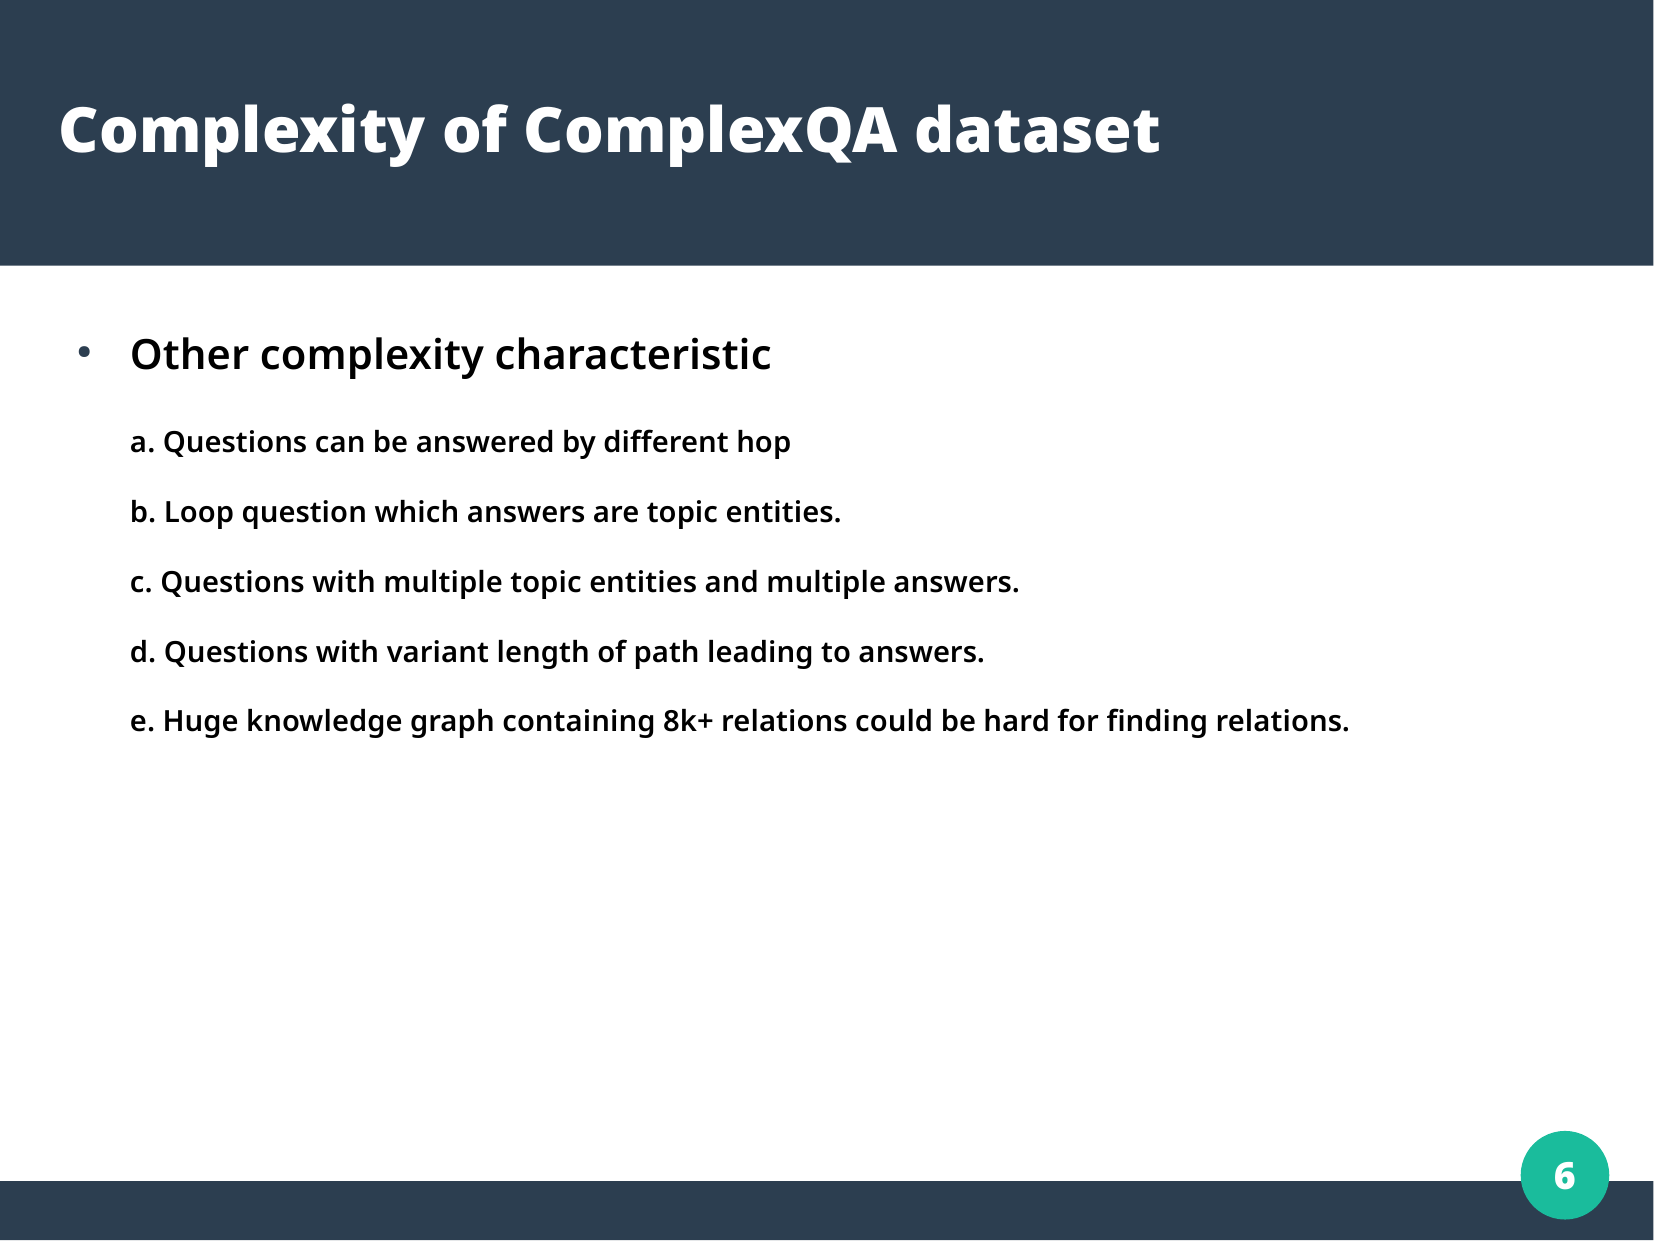

# Complexity of ComplexQA dataset
Other complexity characteristic
a. Questions can be answered by different hop
b. Loop question which answers are topic entities.
c. Questions with multiple topic entities and multiple answers.
d. Questions with variant length of path leading to answers.
e. Huge knowledge graph containing 8k+ relations could be hard for finding relations.
6